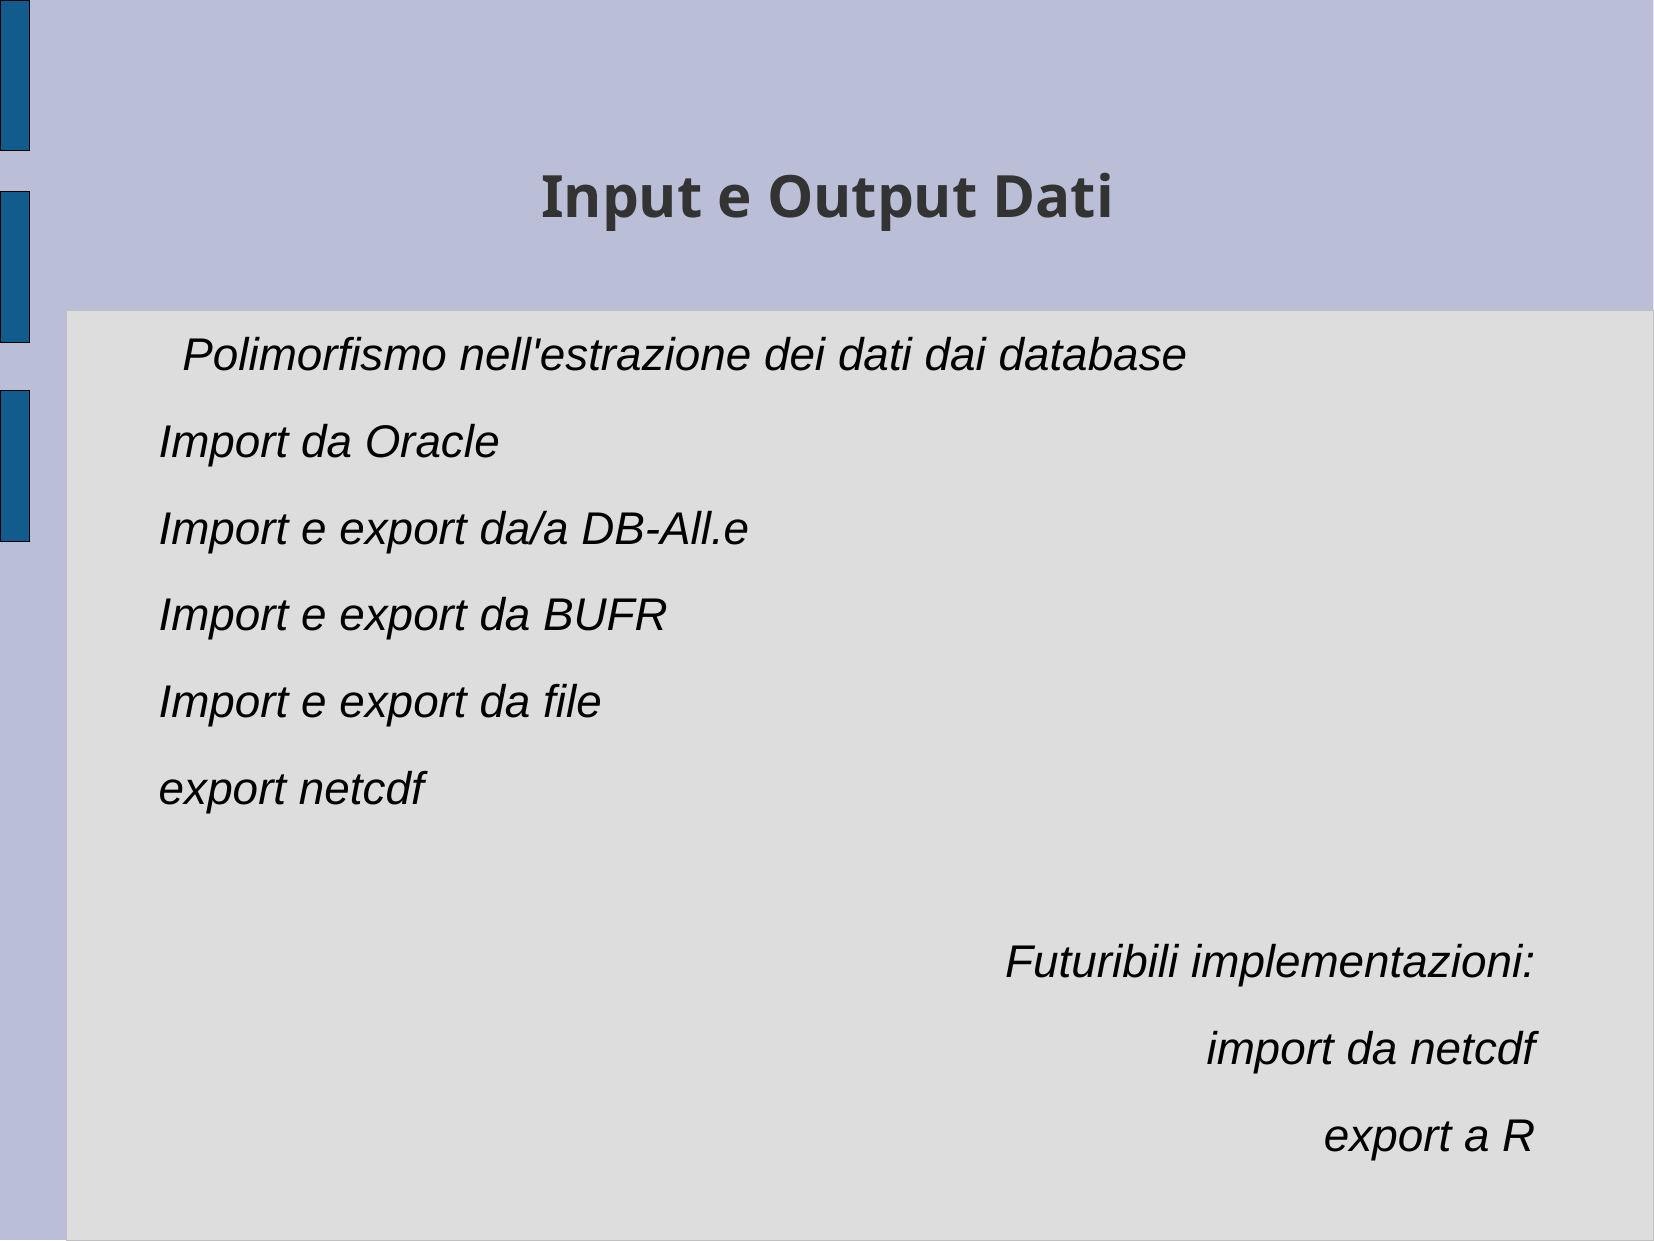

# Input e Output Dati
Polimorfismo nell'estrazione dei dati dai database
Import da Oracle
Import e export da/a DB-All.e
Import e export da BUFR
Import e export da file
export netcdf
Futuribili implementazioni:
 import da netcdf
export a R